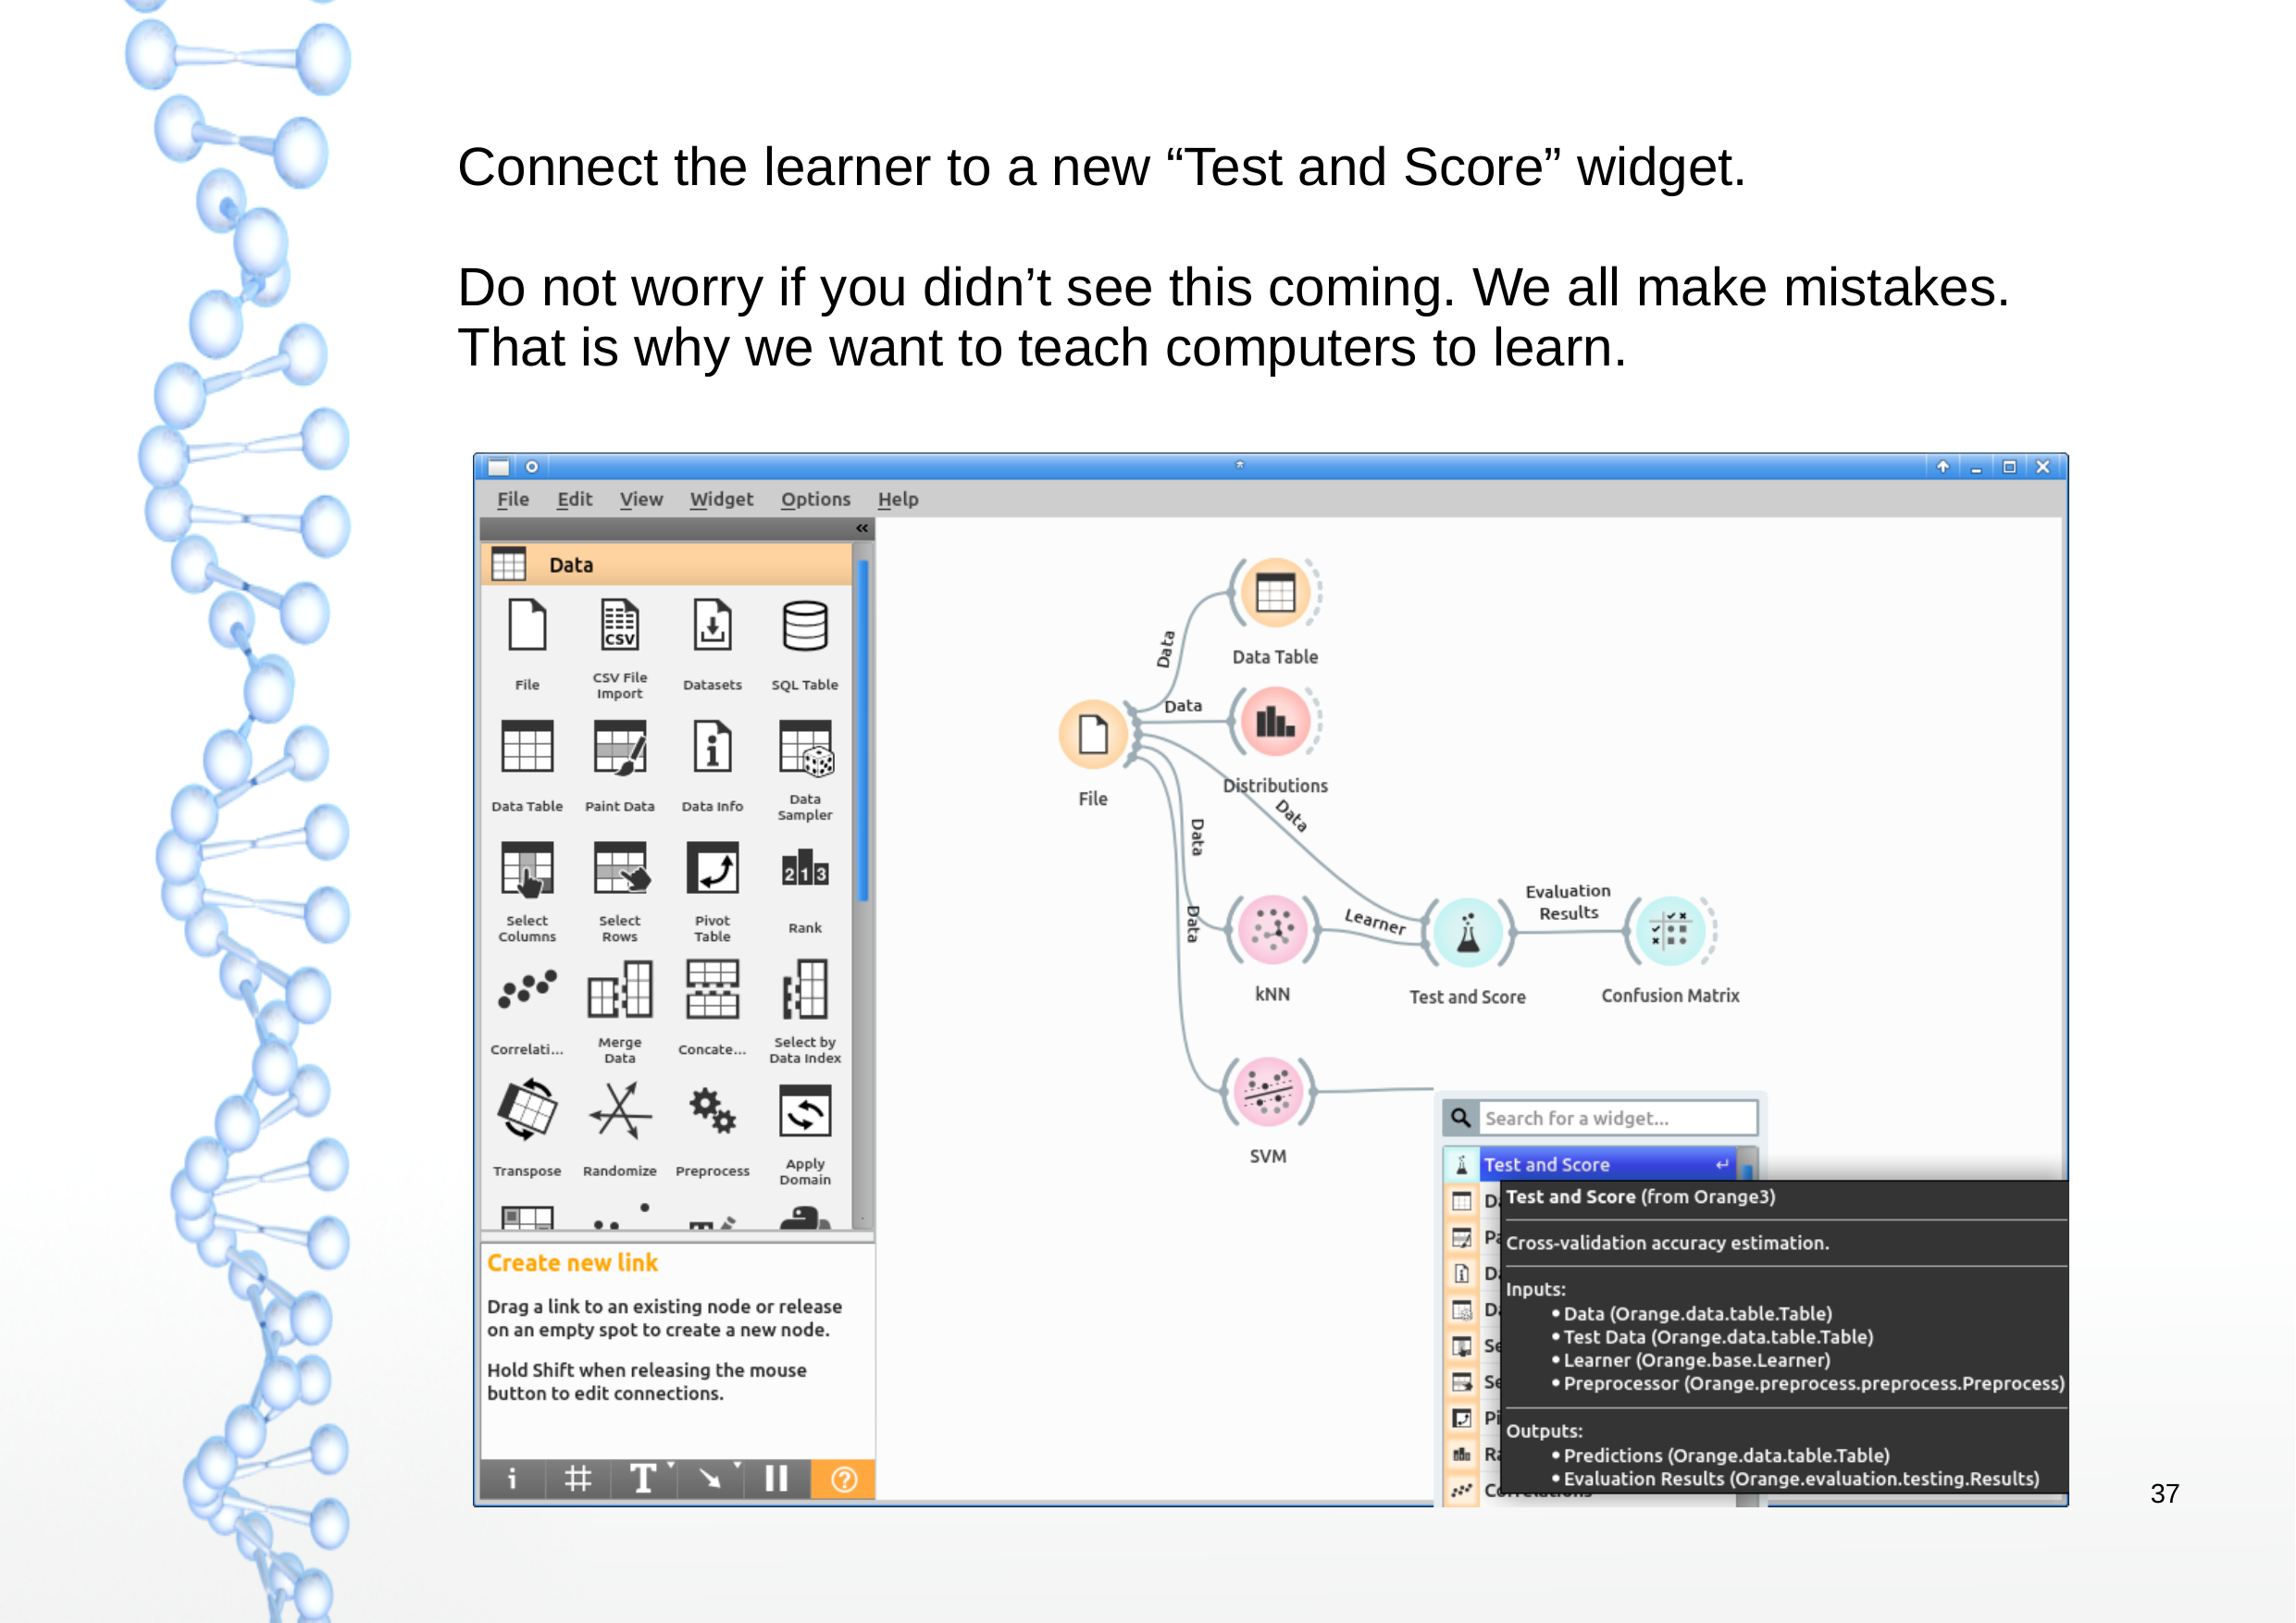

Connect the learner to a new “Test and Score” widget.
Do not worry if you didn’t see this coming. We all make mistakes. That is why we want to teach computers to learn.
37